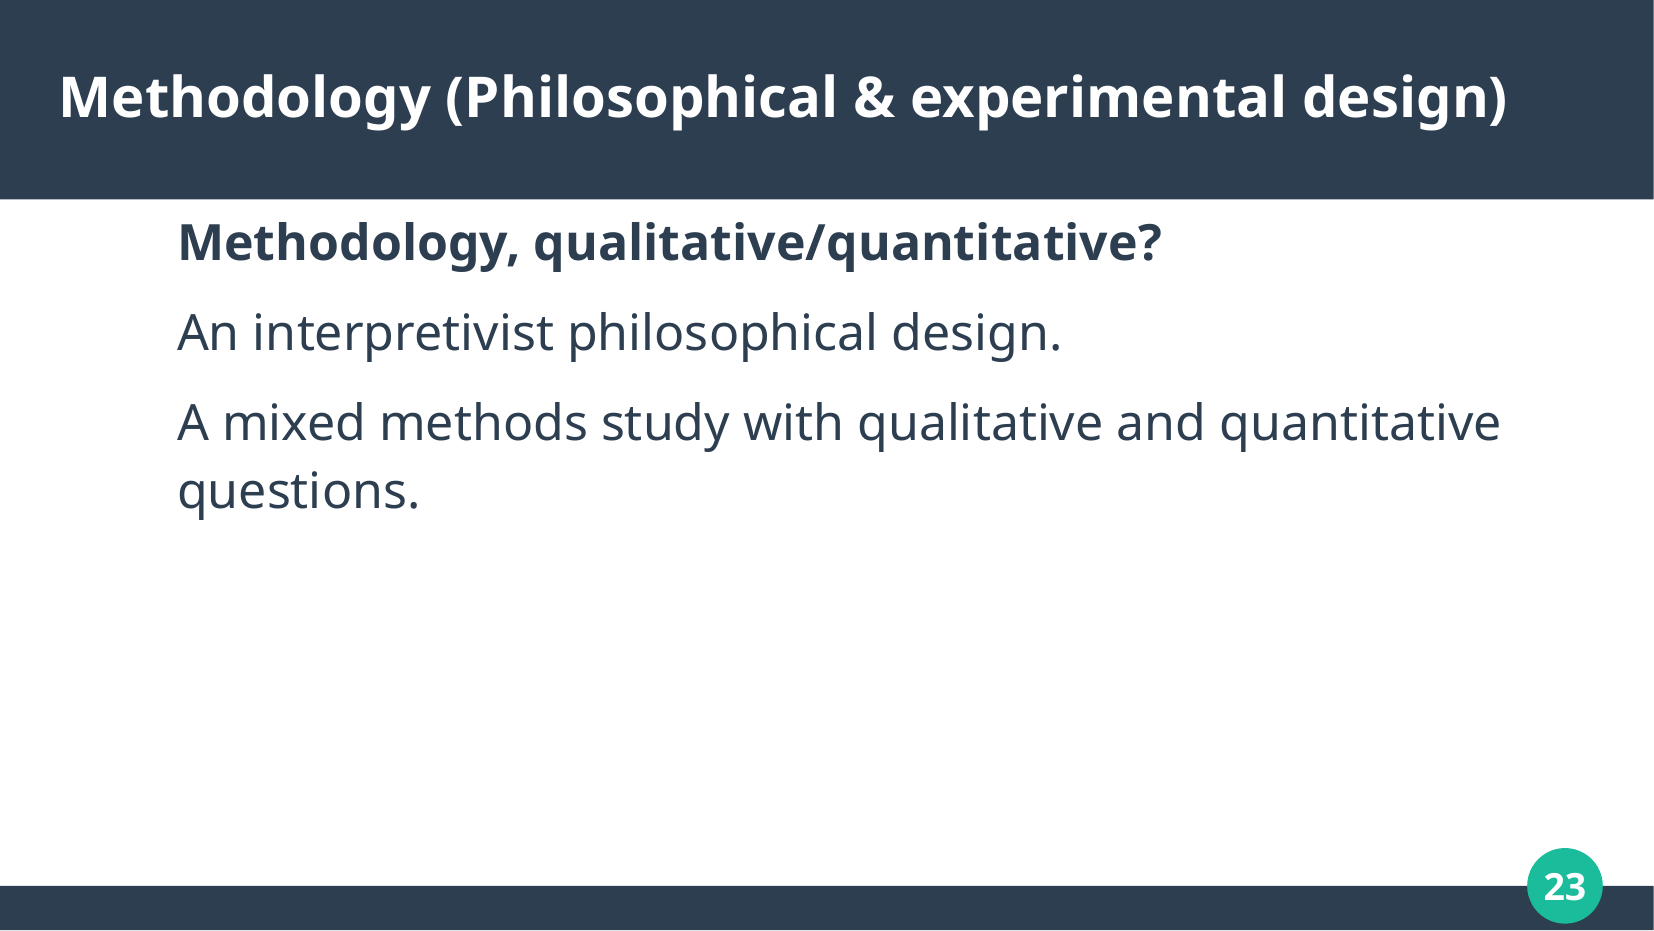

# Methodology (Philosophical & experimental design)
Methodology, qualitative/quantitative?
An interpretivist philosophical design.
A mixed methods study with qualitative and quantitative questions.